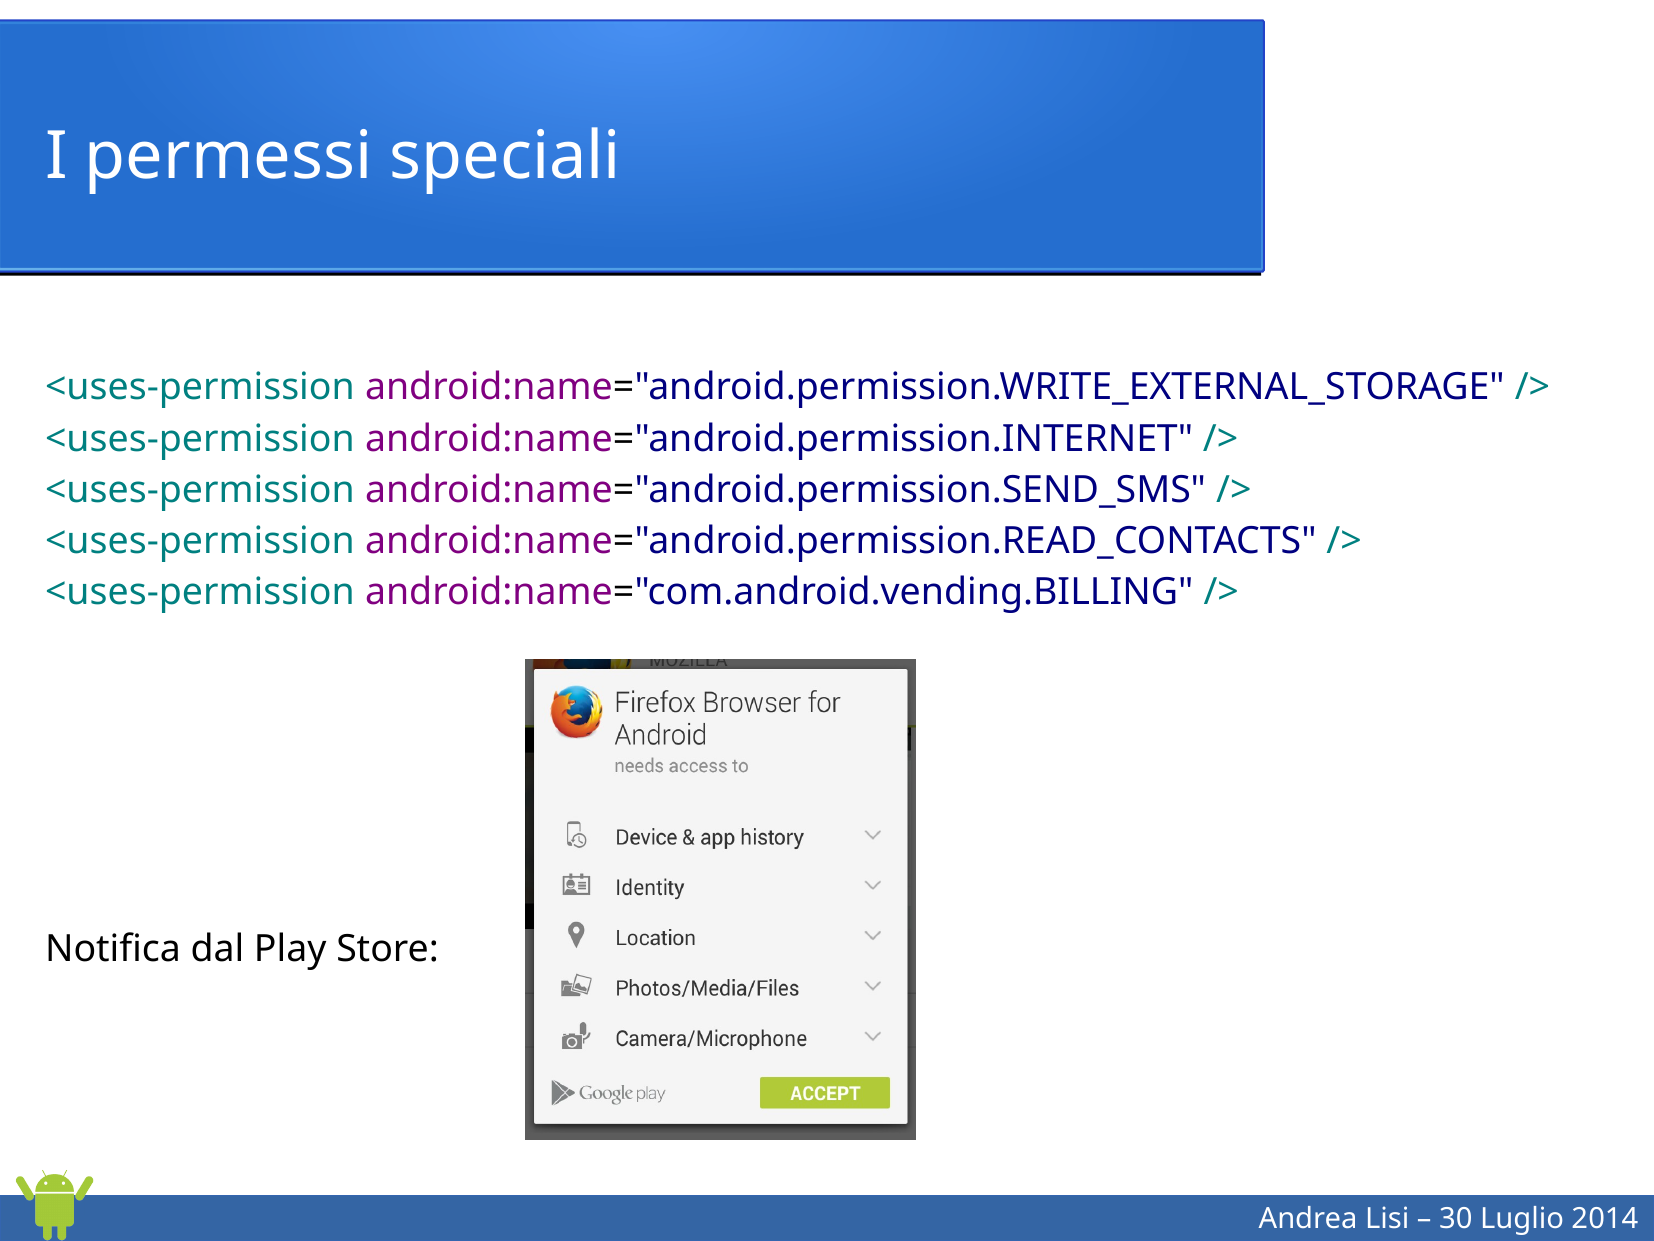

# I permessi speciali
<uses-permission android:name="android.permission.WRITE_EXTERNAL_STORAGE" />
<uses-permission android:name="android.permission.INTERNET" />
<uses-permission android:name="android.permission.SEND_SMS" />
<uses-permission android:name="android.permission.READ_CONTACTS" />
<uses-permission android:name="com.android.vending.BILLING" />
Notifica dal Play Store:
Andrea Lisi – 30 Luglio 2014